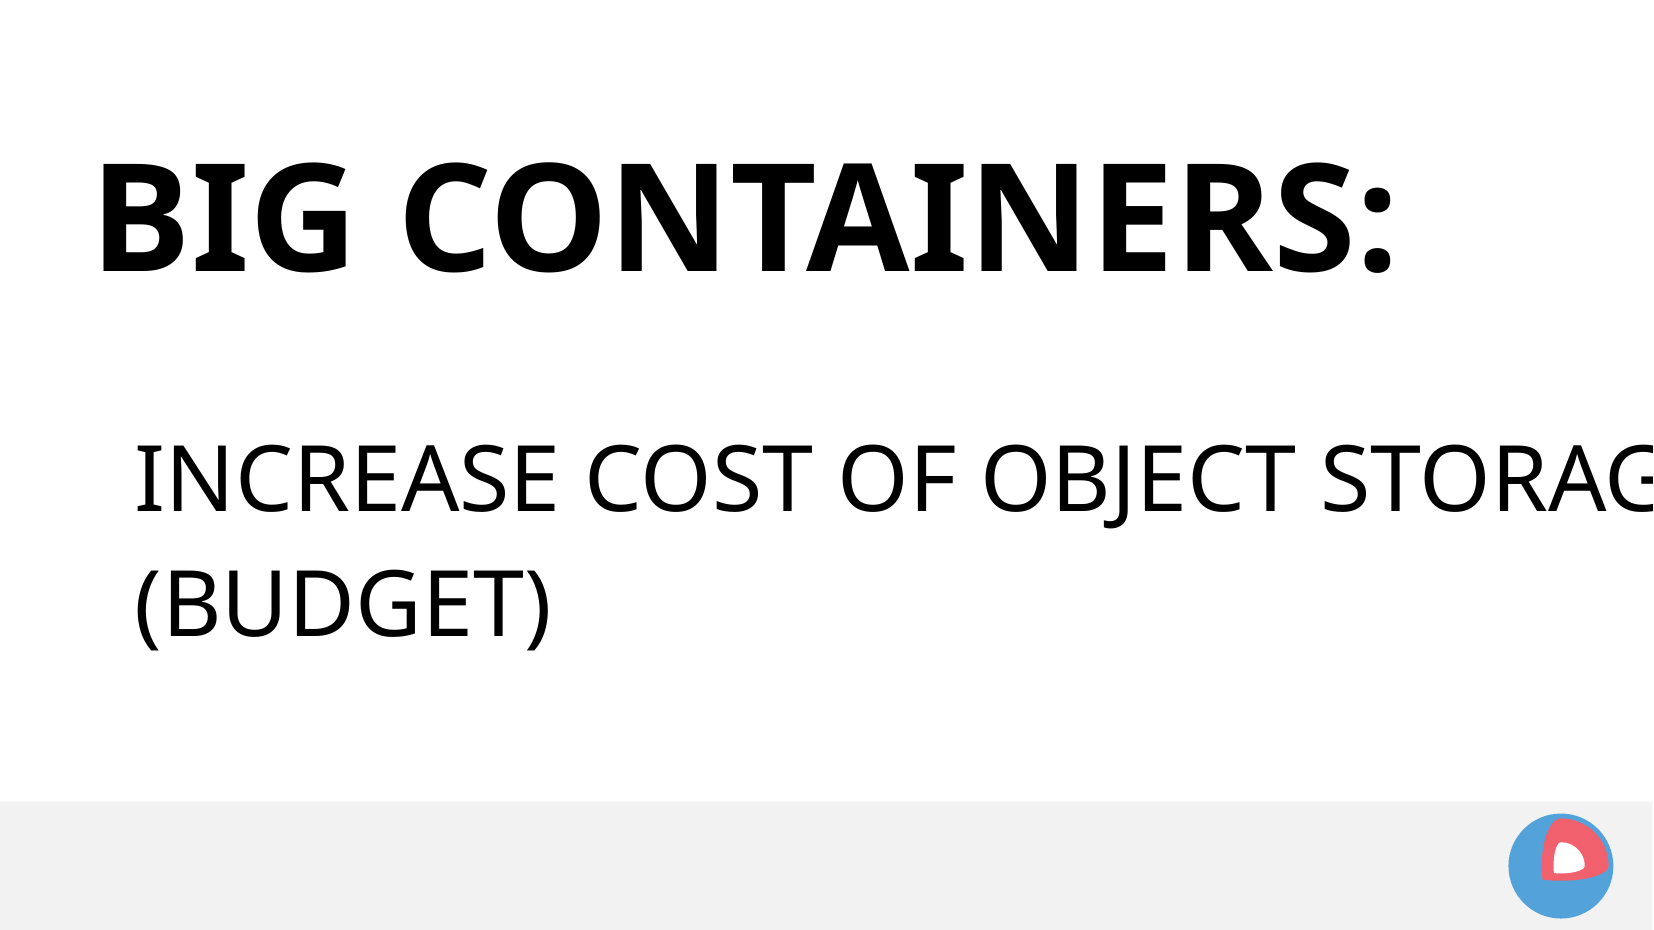

BIG CONTAINERS:
INCREASE COST OF OBJECT STORAGE
(BUDGET)